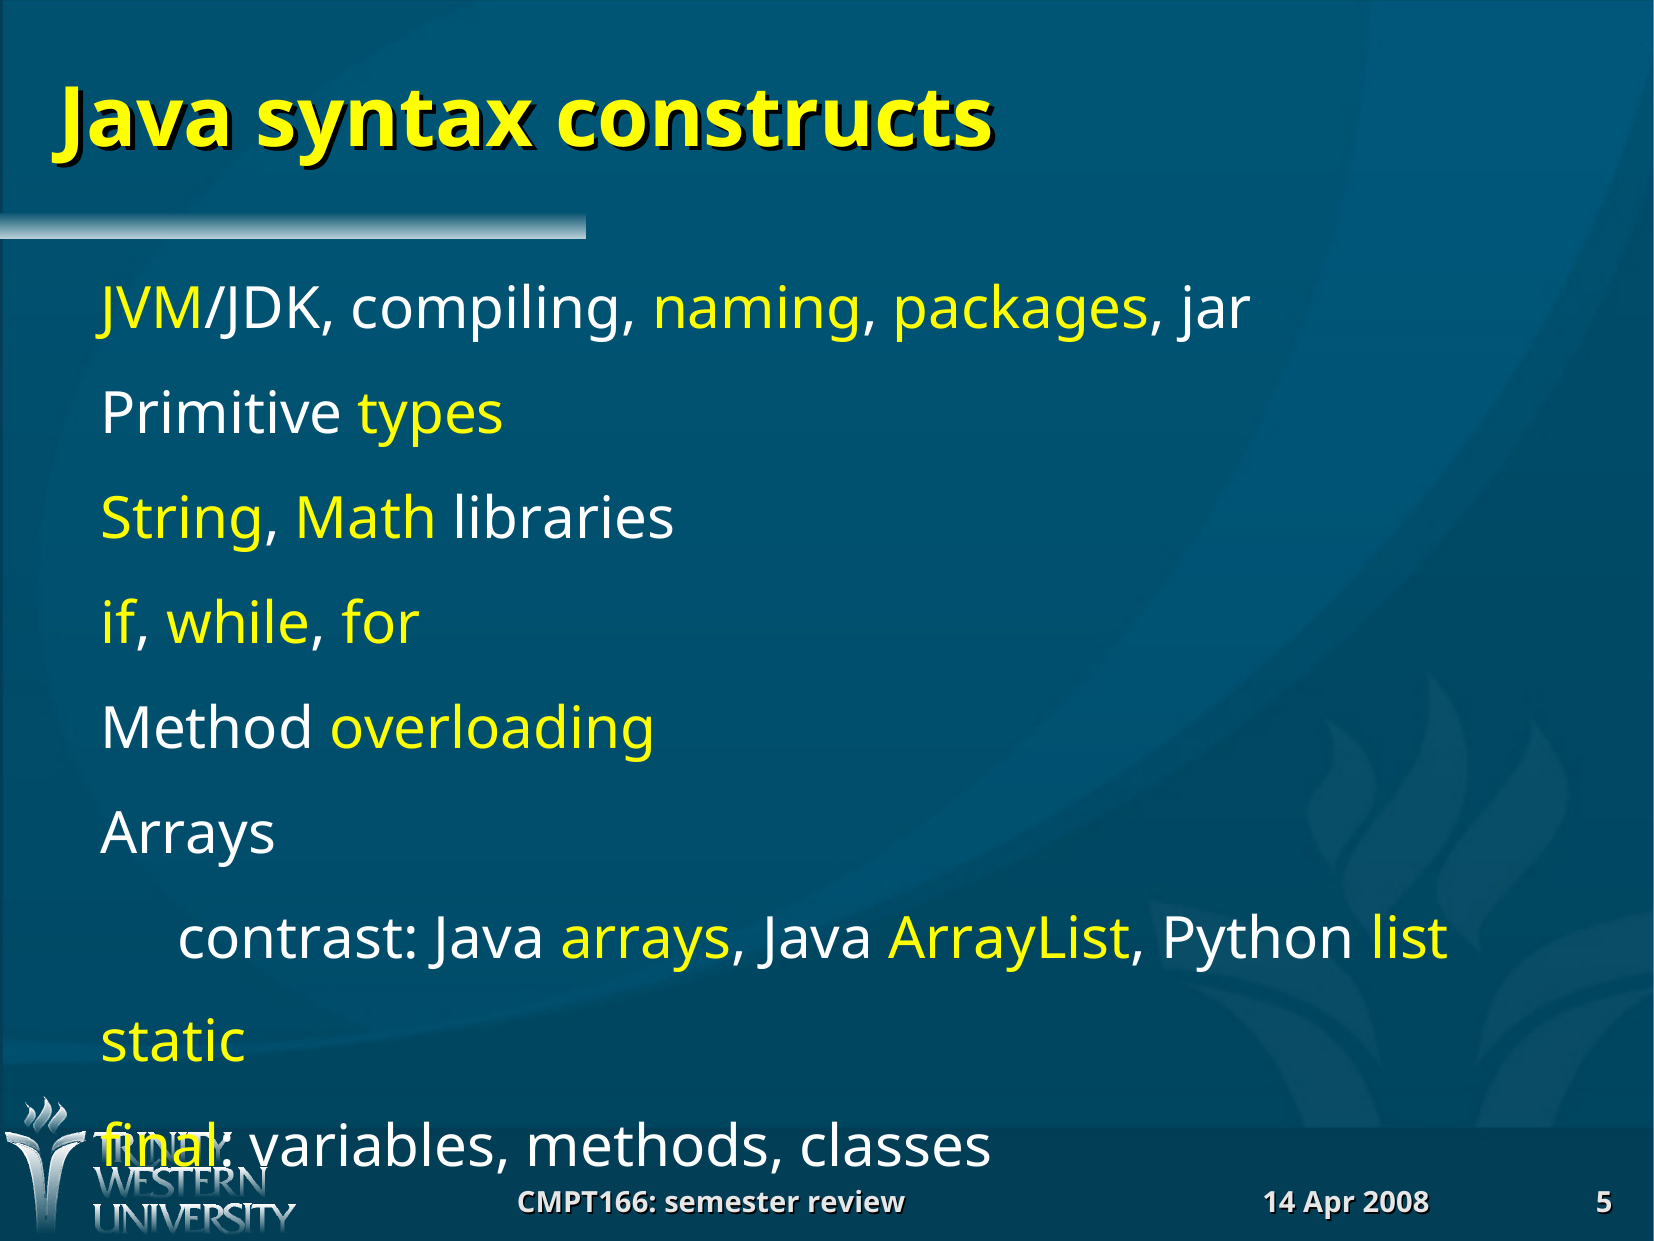

# Java syntax constructs
JVM/JDK, compiling, naming, packages, jar
Primitive types
String, Math libraries
if, while, for
Method overloading
Arrays
contrast: Java arrays, Java ArrayList, Python list
static
final: variables, methods, classes
CMPT166: semester review
14 Apr 2008
5